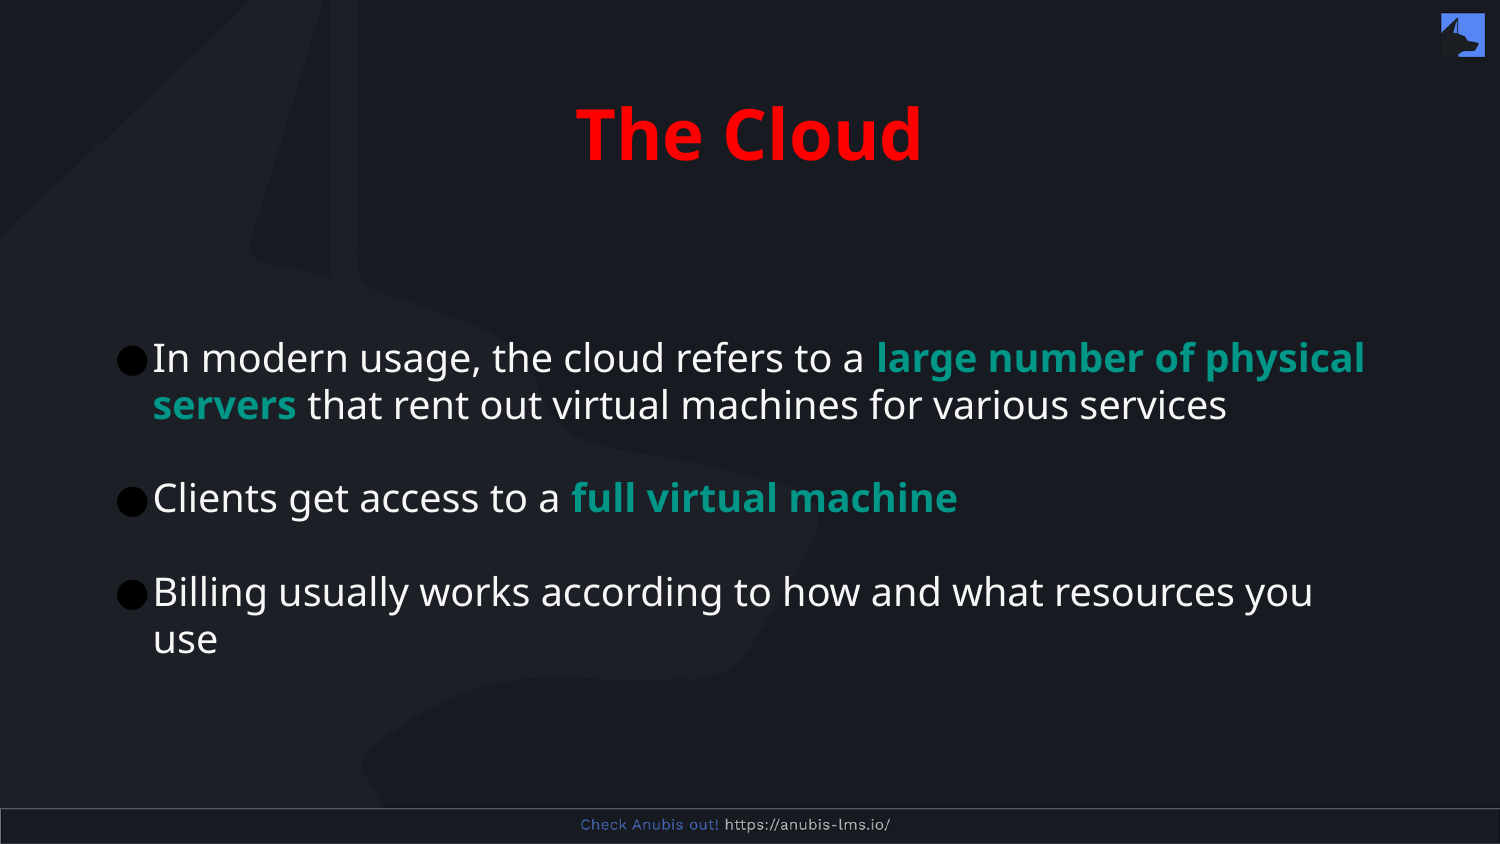

# The Cloud
In modern usage, the cloud refers to a large number of physical servers that rent out virtual machines for various services
Clients get access to a full virtual machine
Billing usually works according to how and what resources you use